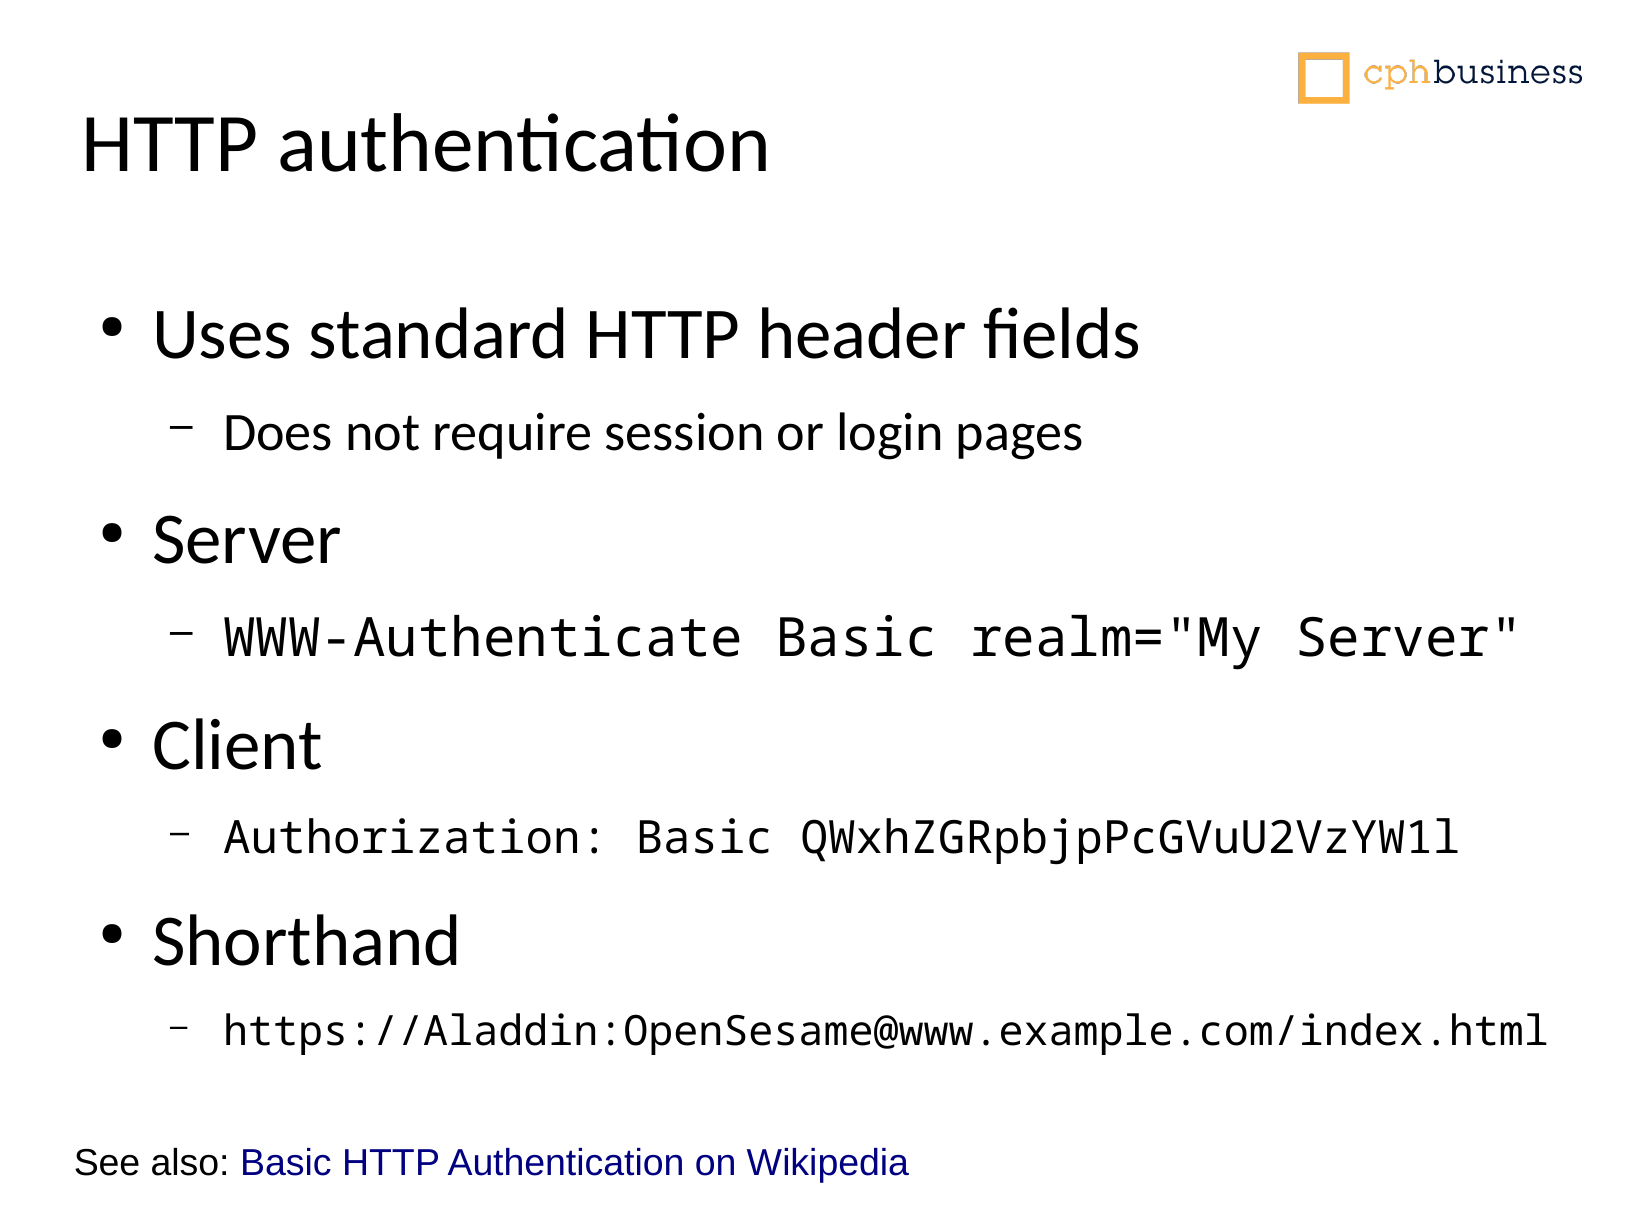

HTTP authentication
# Uses standard HTTP header fields
Does not require session or login pages
Server
WWW-Authenticate Basic realm="My Server"
Client
Authorization: Basic QWxhZGRpbjpPcGVuU2VzYW1l
Shorthand
https://Aladdin:OpenSesame@www.example.com/index.html
See also: Basic HTTP Authentication on Wikipedia